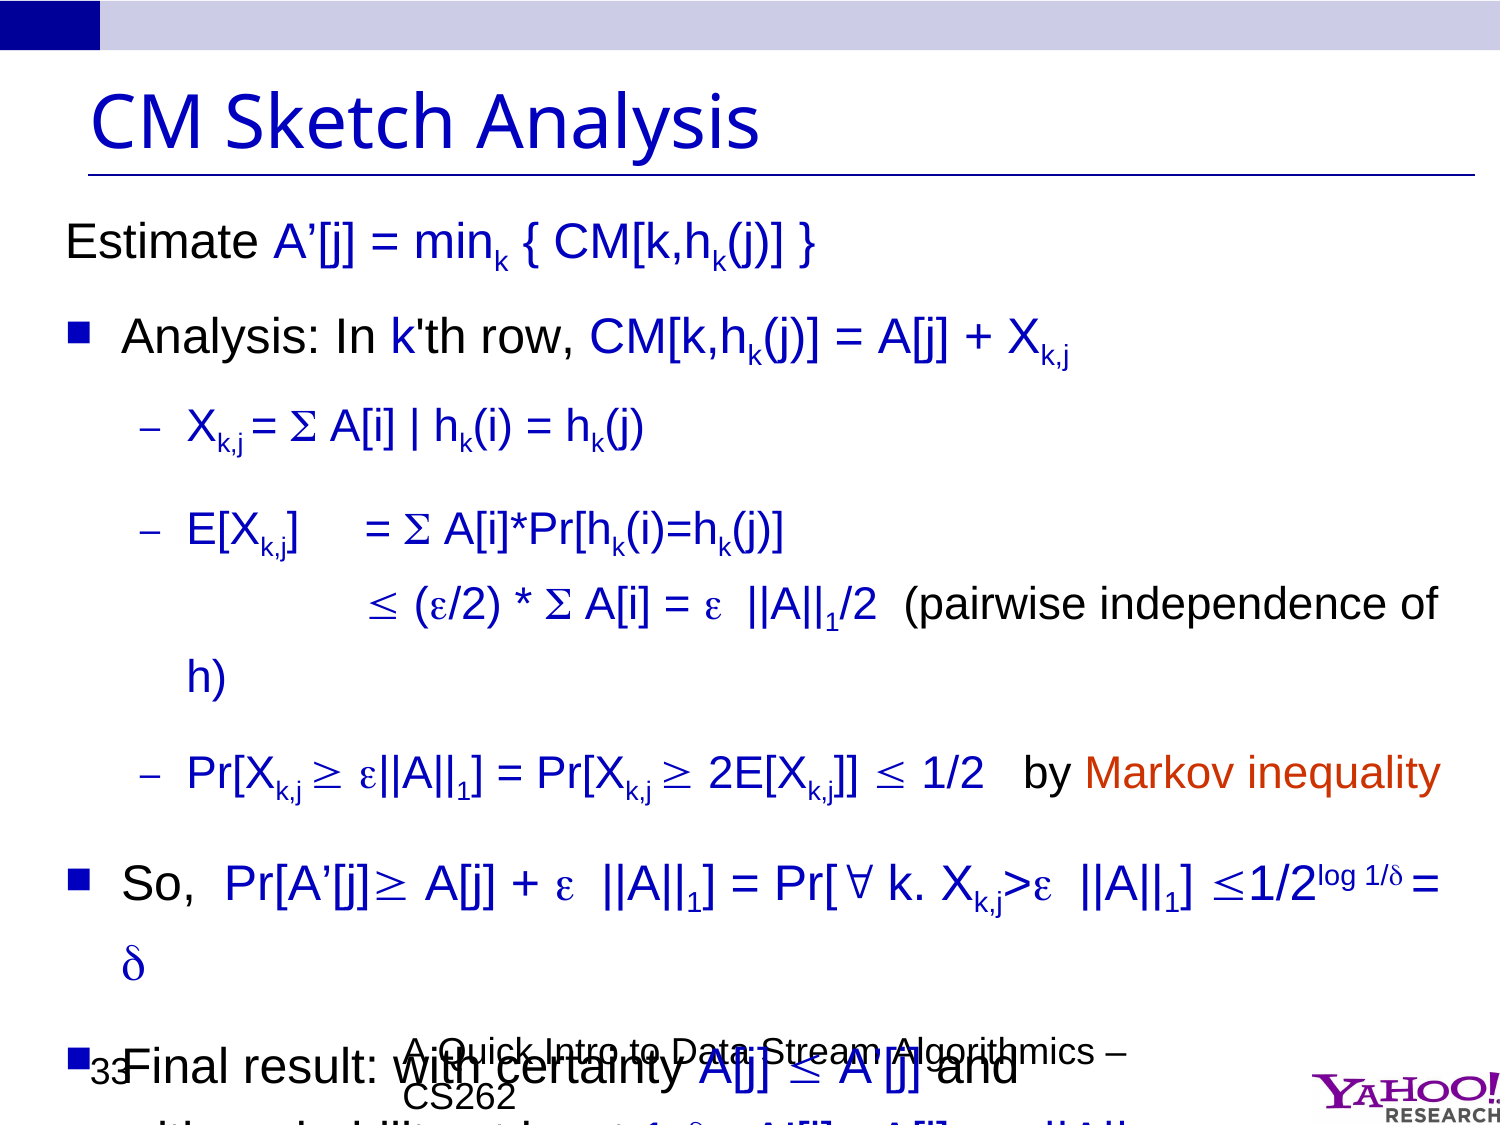

# CM Sketch Analysis
Estimate A’[j] = mink { CM[k,hk(j)] }
Analysis: In k'th row, CM[k,hk(j)] = A[j] + Xk,j
Xk,j =  A[i] | hk(i) = hk(j)
E[Xk,j]	=  A[i]*Pr[hk(i)=hk(j)]
		 (/2) *  A[i] = ||A||1/2 (pairwise independence of h)
Pr[Xk,j  ||A||1] = Pr[Xk,j  2E[Xk,j]]  1/2 by Markov inequality
So, Pr[A’[j] A[j] + ||A||1] = Pr[ k. Xk,j>||A||1] 1/2log 1/ = 
Final result: with certainty A[j]  A’[j] and
with probability at least 1-, A’[j]< A[j] +  ||A||1
Fundamentals of Analyzing and Mining Data Streams
33